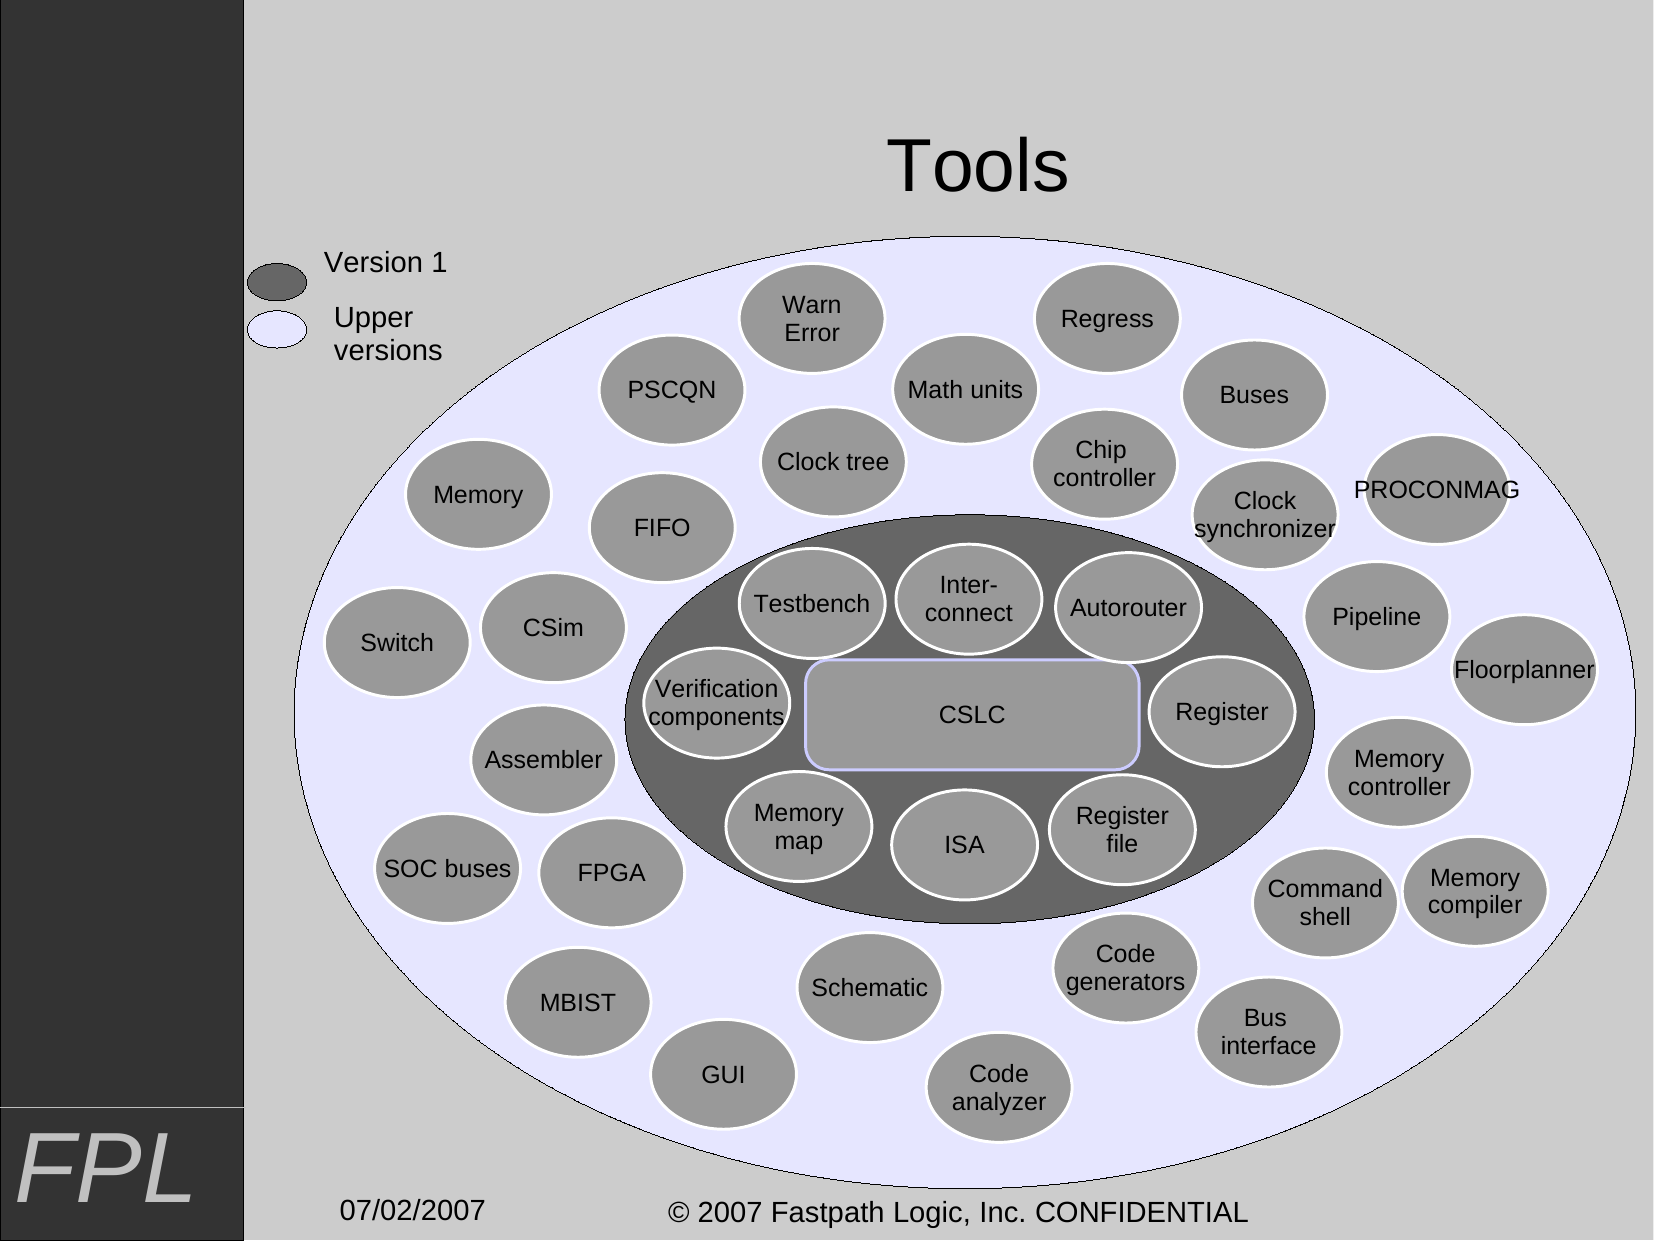

# Tools
Version 1
Warn
Error
Regress
Upper
versions
Math units
PSCQN
Buses
Clock tree
Chip
controller
PROCONMAG
Memory
Clock
synchronizer
FIFO
Inter-
connect
Testbench
Autorouter
Pipeline
CSim
Switch
Floorplanner
Verification
components
Register
CSLC
Assembler
Memory
controller
Memory
map
Register
file
ISA
SOC buses
FPGA
Memory
compiler
Command
shell
Code
generators
Schematic
MBIST
Bus
interface
GUI
Code
analyzer
07/02/2007
© 2007 FASTPATH LOGIC INC.